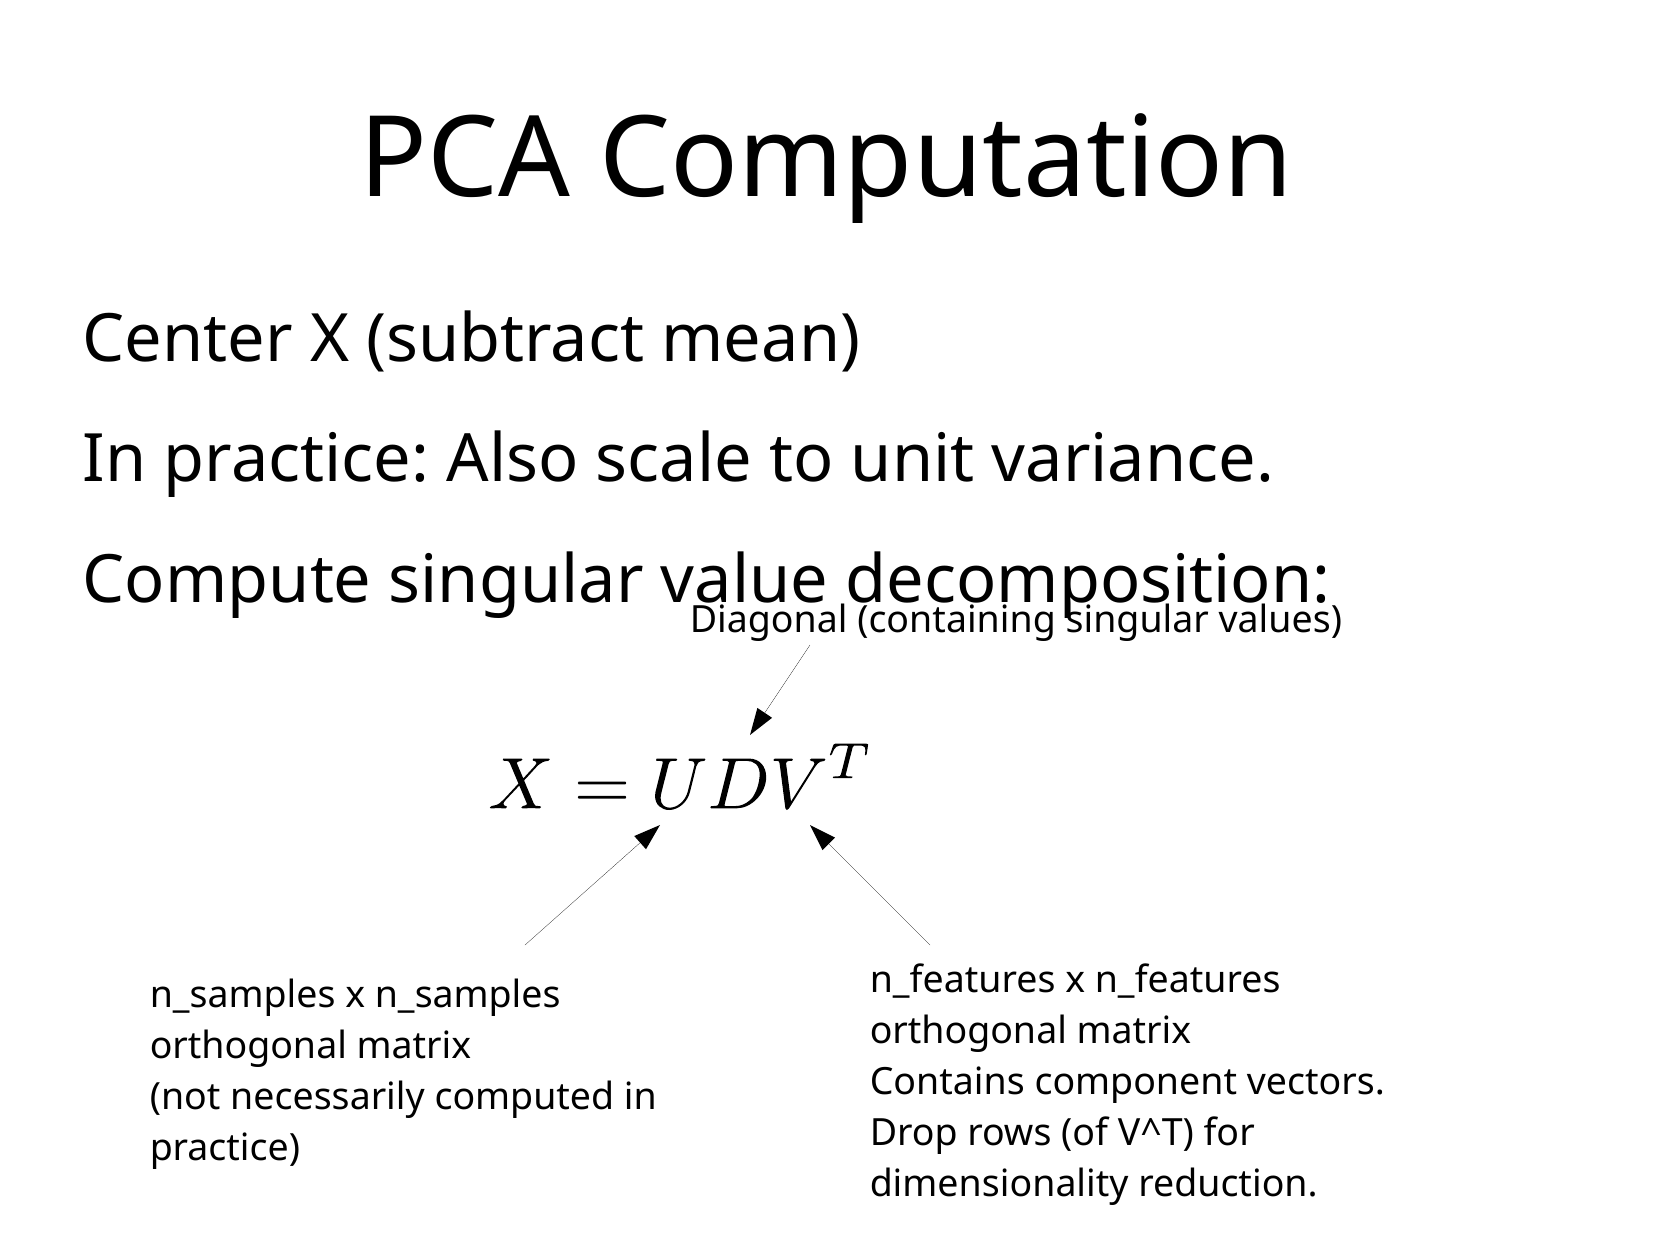

# PCA Computation
Center X (subtract mean)
In practice: Also scale to unit variance.
Compute singular value decomposition:
Diagonal (containing singular values)
n_features x n_features
orthogonal matrix
Contains component vectors.
Drop rows (of V^T) for dimensionality reduction.
n_samples x n_samples orthogonal matrix
(not necessarily computed in practice)